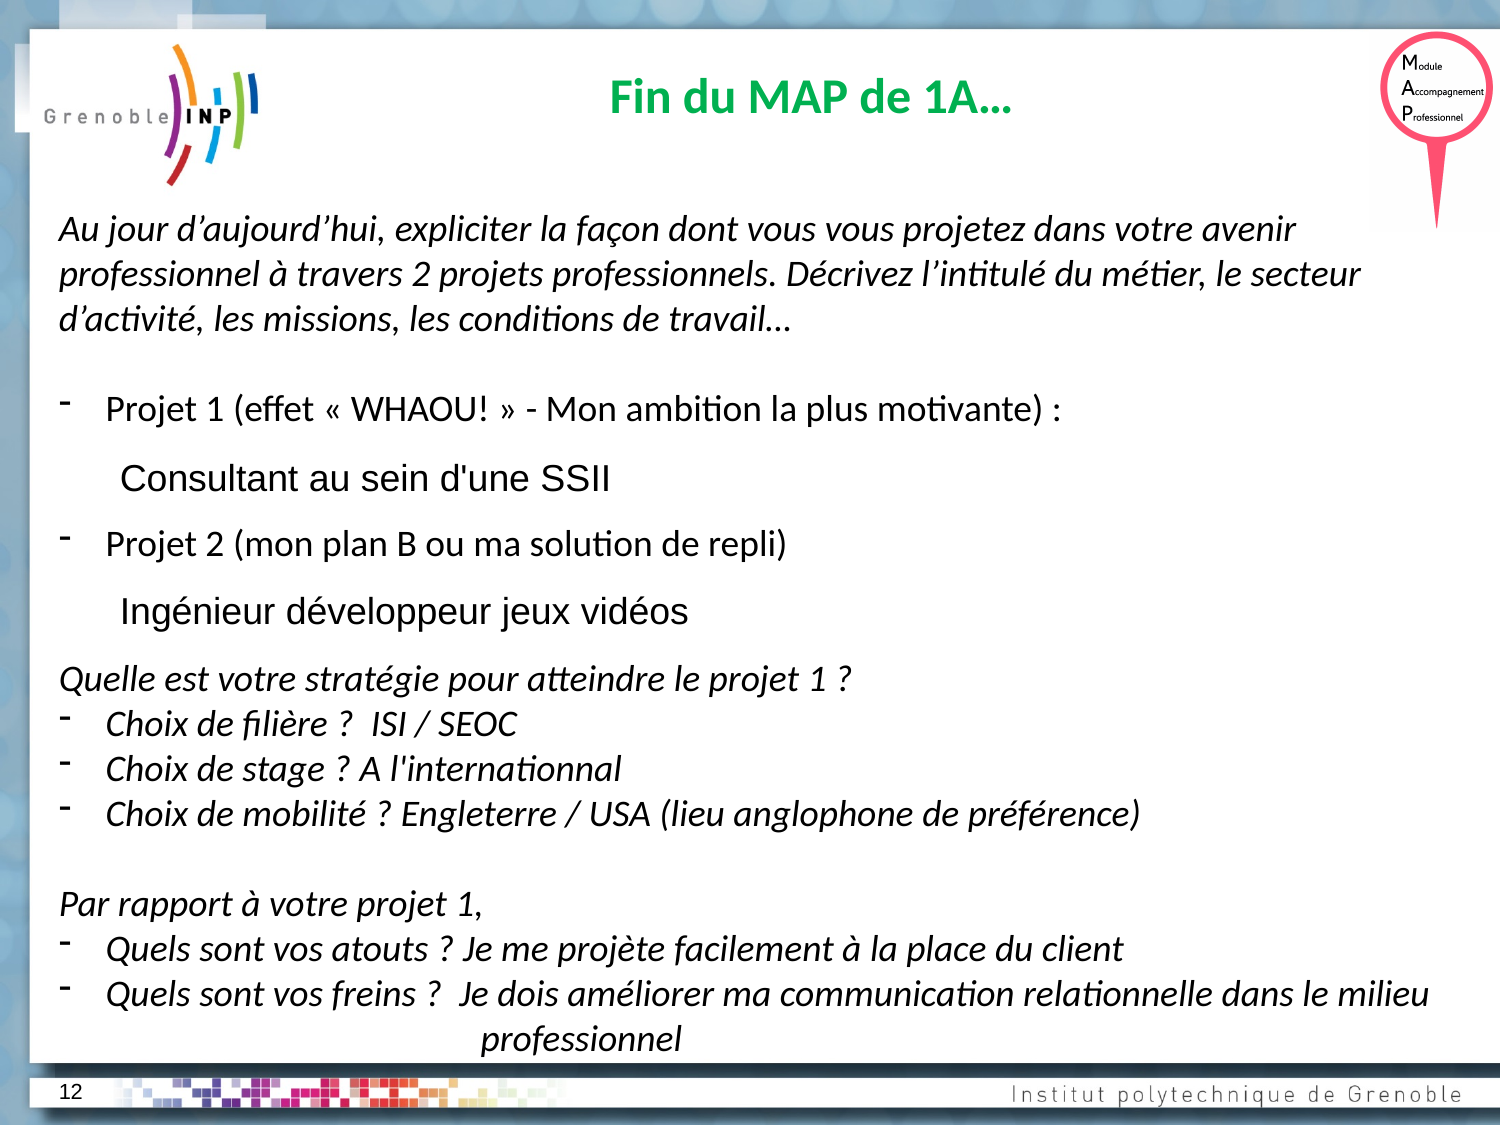

Fin du MAP de 1A…
Au jour d’aujourd’hui, expliciter la façon dont vous vous projetez dans votre avenir professionnel à travers 2 projets professionnels. Décrivez l’intitulé du métier, le secteur d’activité, les missions, les conditions de travail…
Projet 1 (effet « WHAOU! » - Mon ambition la plus motivante) :
Projet 2 (mon plan B ou ma solution de repli)
Quelle est votre stratégie pour atteindre le projet 1 ?
Choix de filière ? ISI / SEOC
Choix de stage ? A l'internationnal
Choix de mobilité ? Engleterre / USA (lieu anglophone de préférence)
Par rapport à votre projet 1,
Quels sont vos atouts ? Je me projète facilement à la place du client
Quels sont vos freins ? Je dois améliorer ma communication relationnelle dans le milieu
					professionnel
Consultant au sein d'une SSII
Ingénieur développeur jeux vidéos